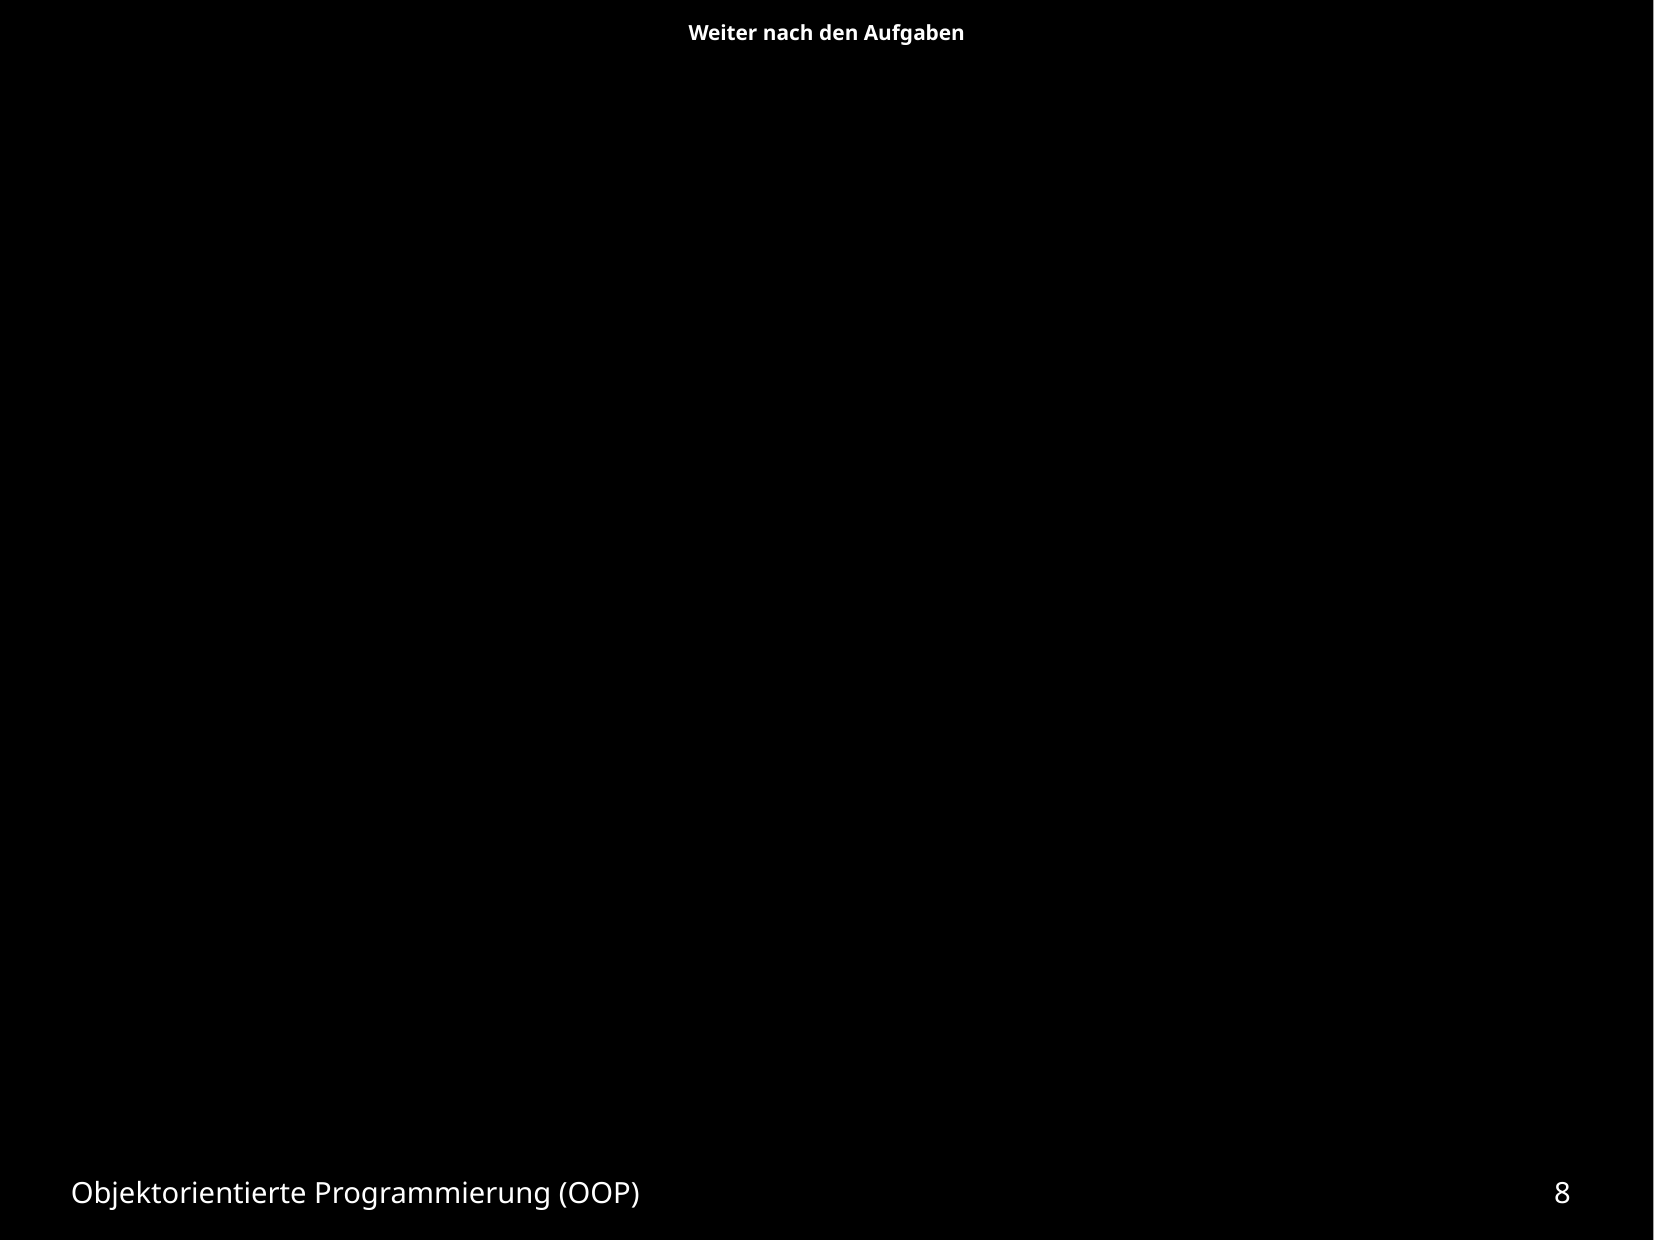

# Weiter nach den Aufgaben
Objektorientierte Programmierung (OOP)
8